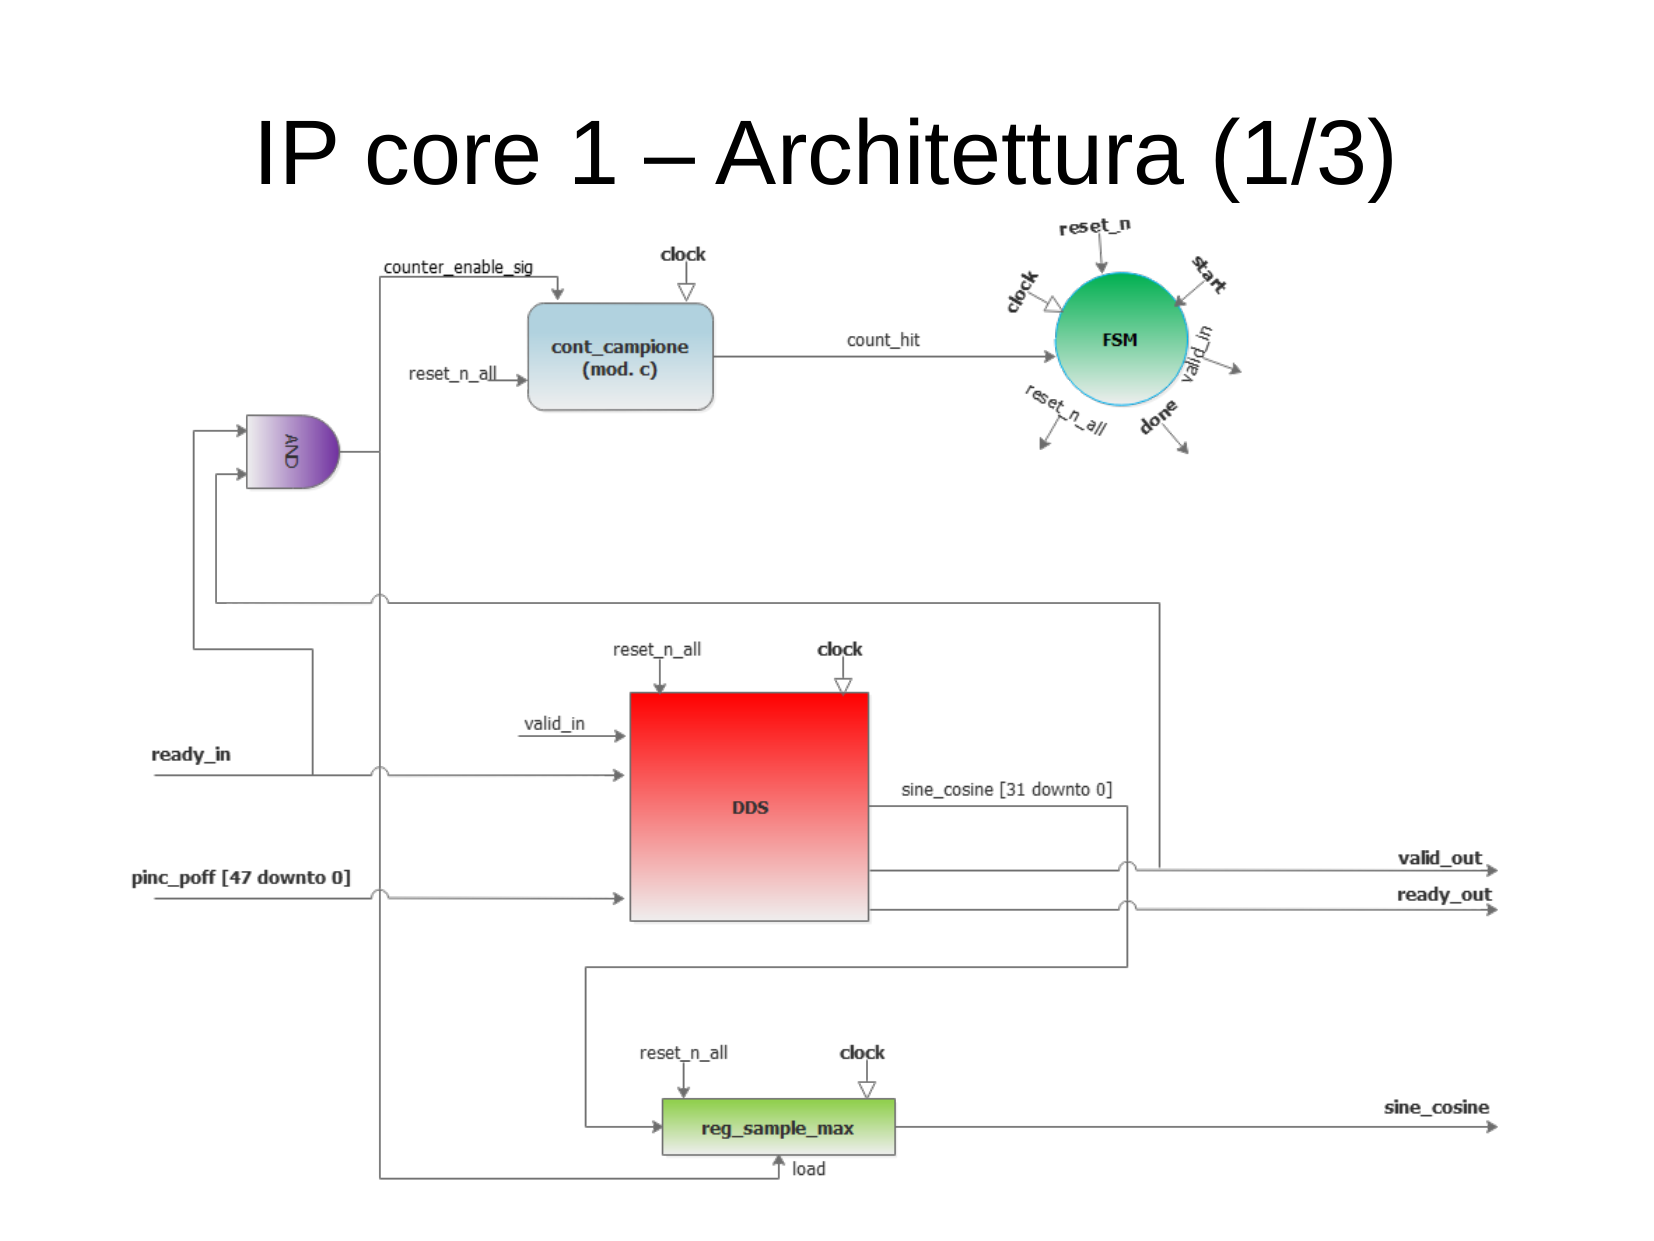

# IP core 1 – Architettura (1/3)